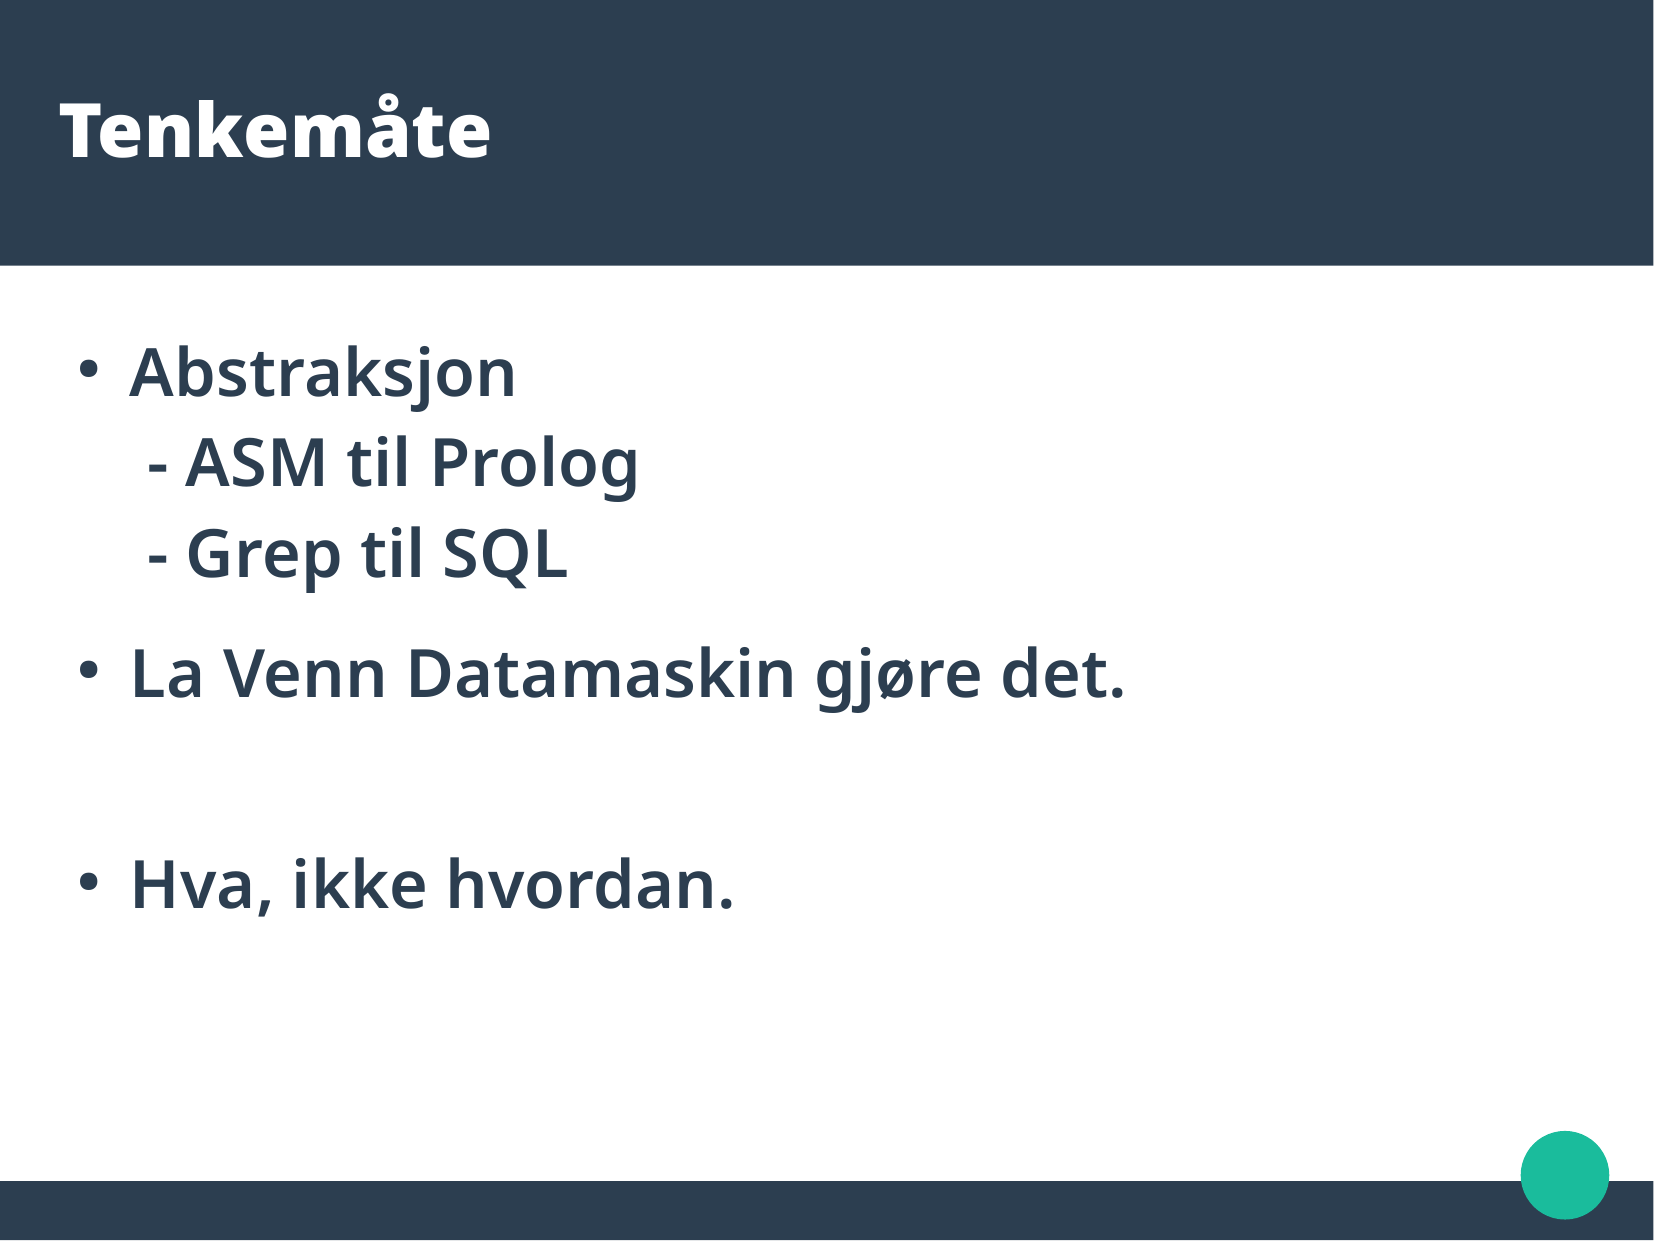

# Tenkemåte
Abstraksjon
 - ASM til Prolog
 - Grep til SQL
La Venn Datamaskin gjøre det.
Hva, ikke hvordan.